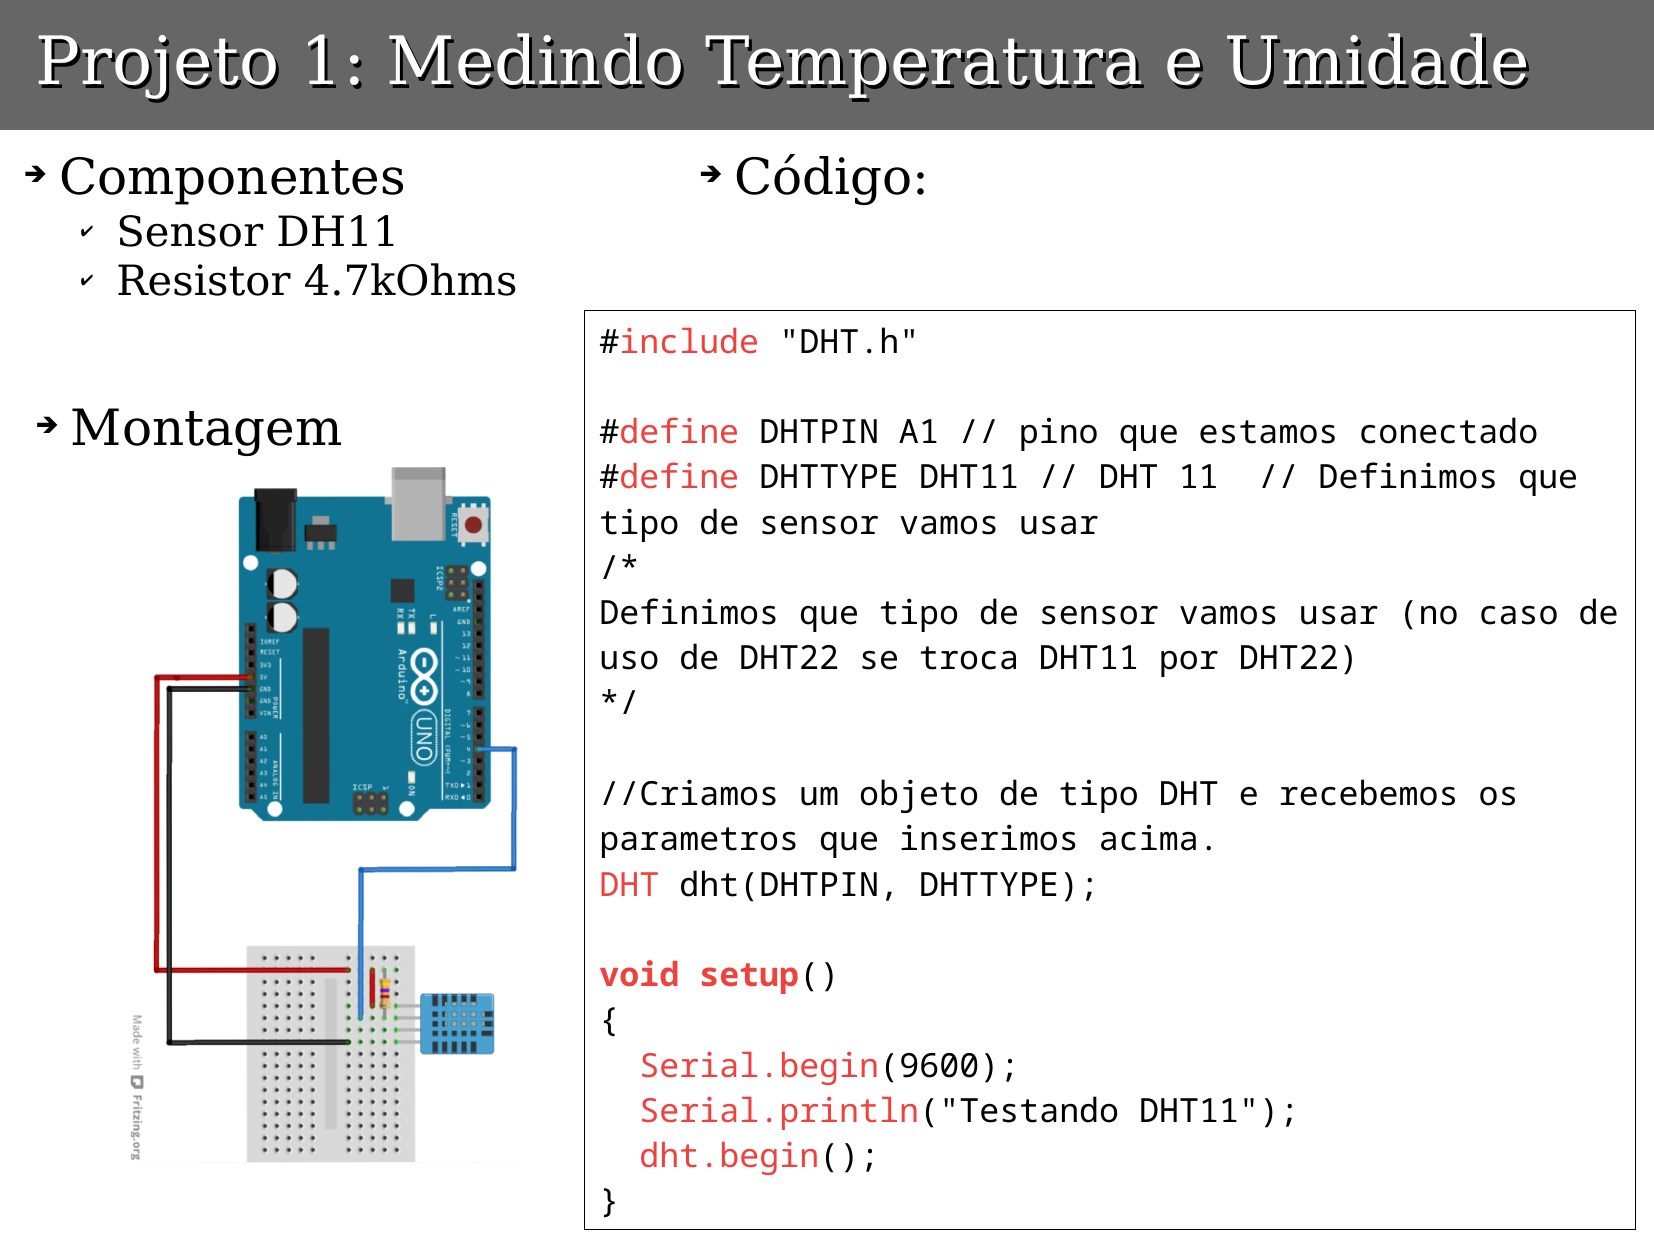

# Projeto 1: Medindo Temperatura e Umidade
Componentes
Código:
Sensor DH11
Resistor 4.7kOhms
#include "DHT.h"
#define DHTPIN A1 // pino que estamos conectado
#define DHTTYPE DHT11 // DHT 11 // Definimos que tipo de sensor vamos usar
/*
Definimos que tipo de sensor vamos usar (no caso de uso de DHT22 se troca DHT11 por DHT22)
*/
//Criamos um objeto de tipo DHT e recebemos os parametros que inserimos acima.
DHT dht(DHTPIN, DHTTYPE);
void setup()
{
 Serial.begin(9600);
 Serial.println("Testando DHT11");
 dht.begin();
}
Montagem